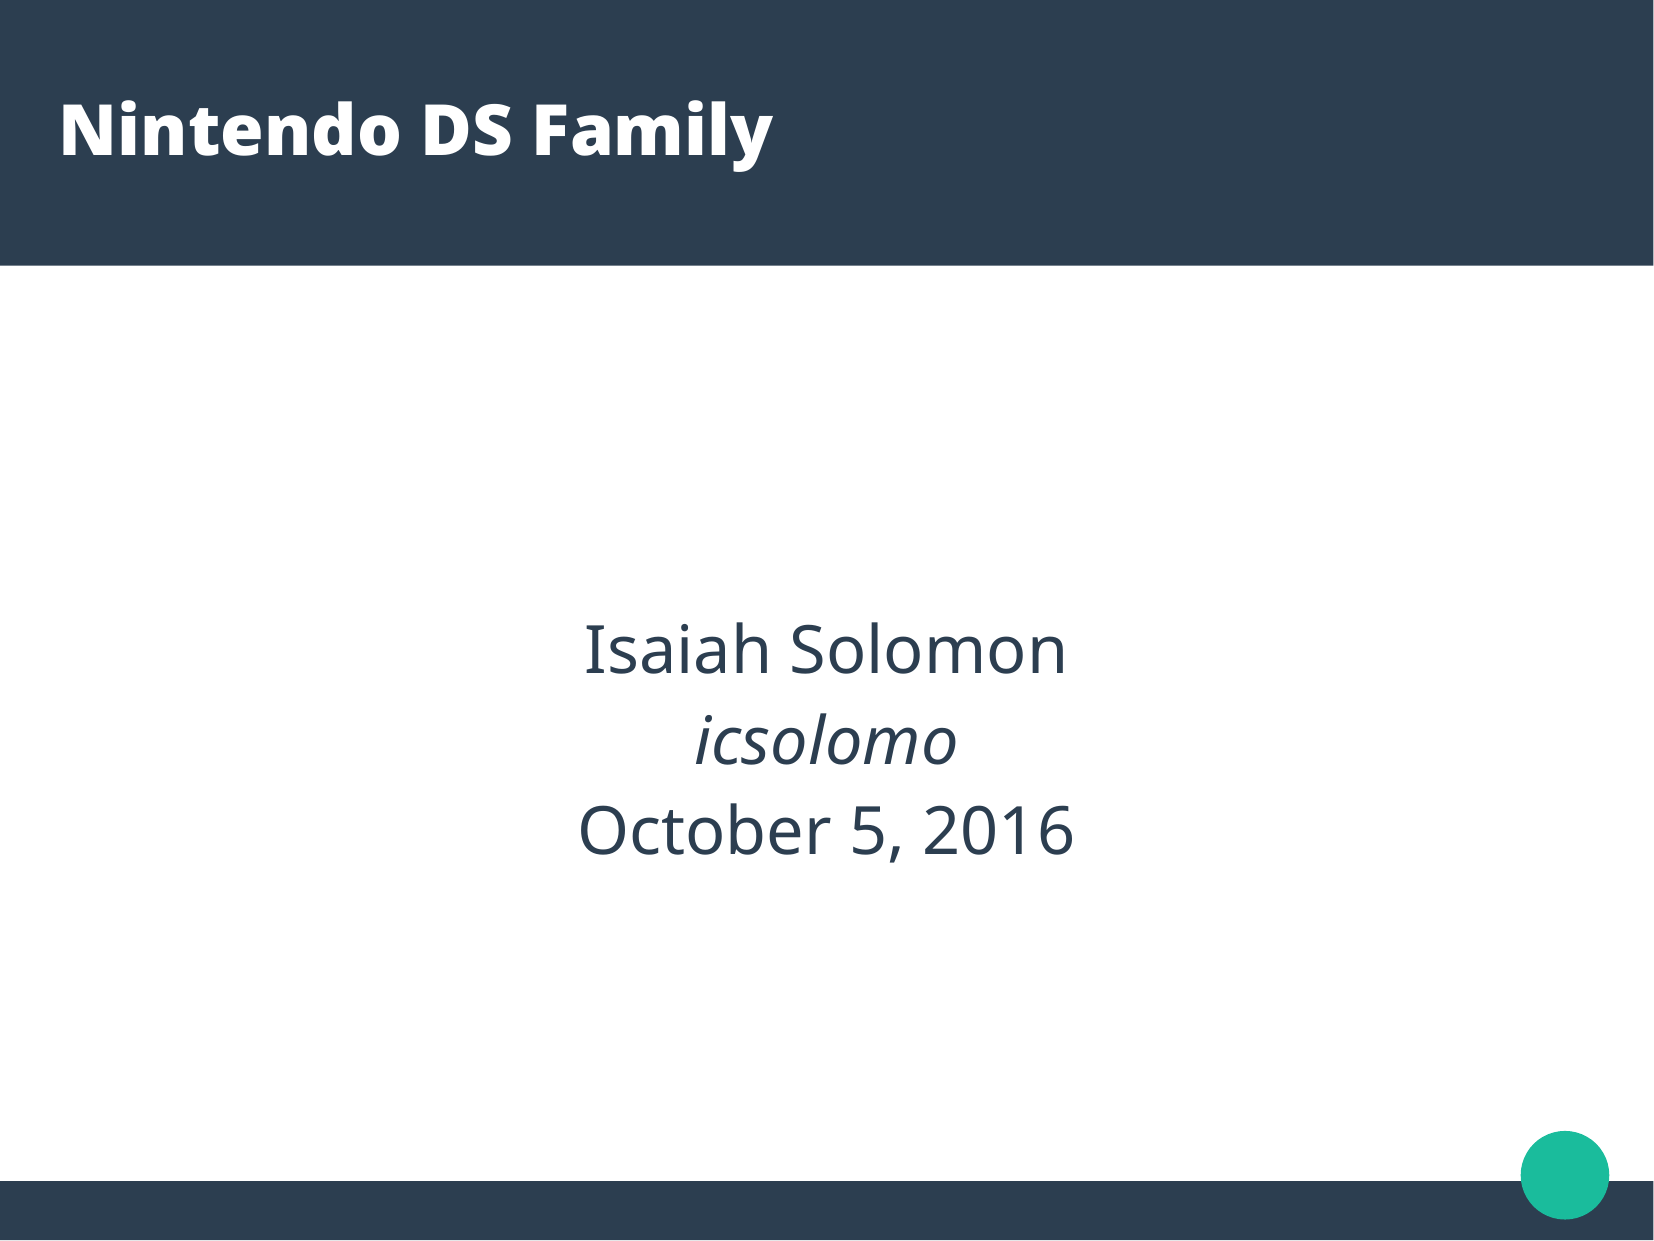

# Nintendo DS Family
Isaiah Solomon
icsolomo
October 5, 2016